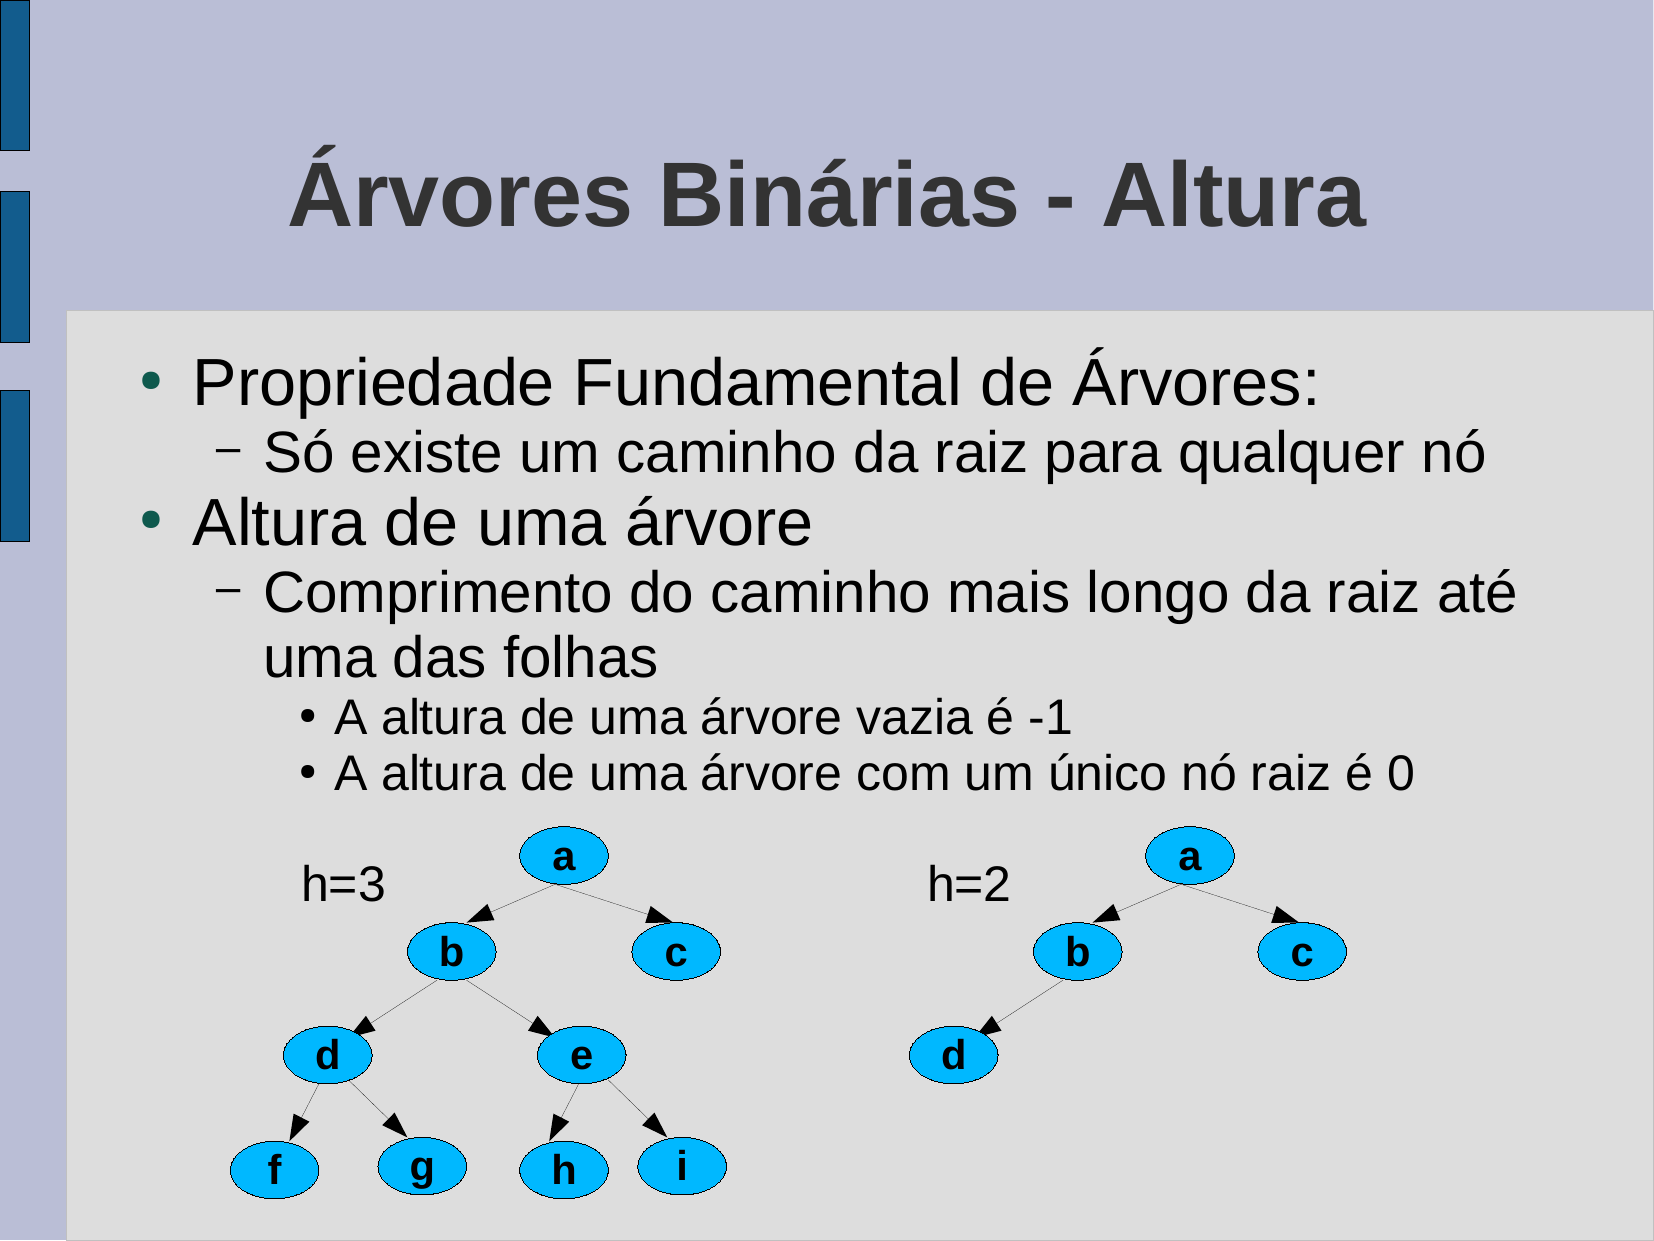

# Árvores Binárias - Altura
Propriedade Fundamental de Árvores:
Só existe um caminho da raiz para qualquer nó
Altura de uma árvore
Comprimento do caminho mais longo da raiz até uma das folhas
A altura de uma árvore vazia é -1
A altura de uma árvore com um único nó raiz é 0
a
h=3
b
c
d
e
g
i
f
h
a
h=2
b
c
d